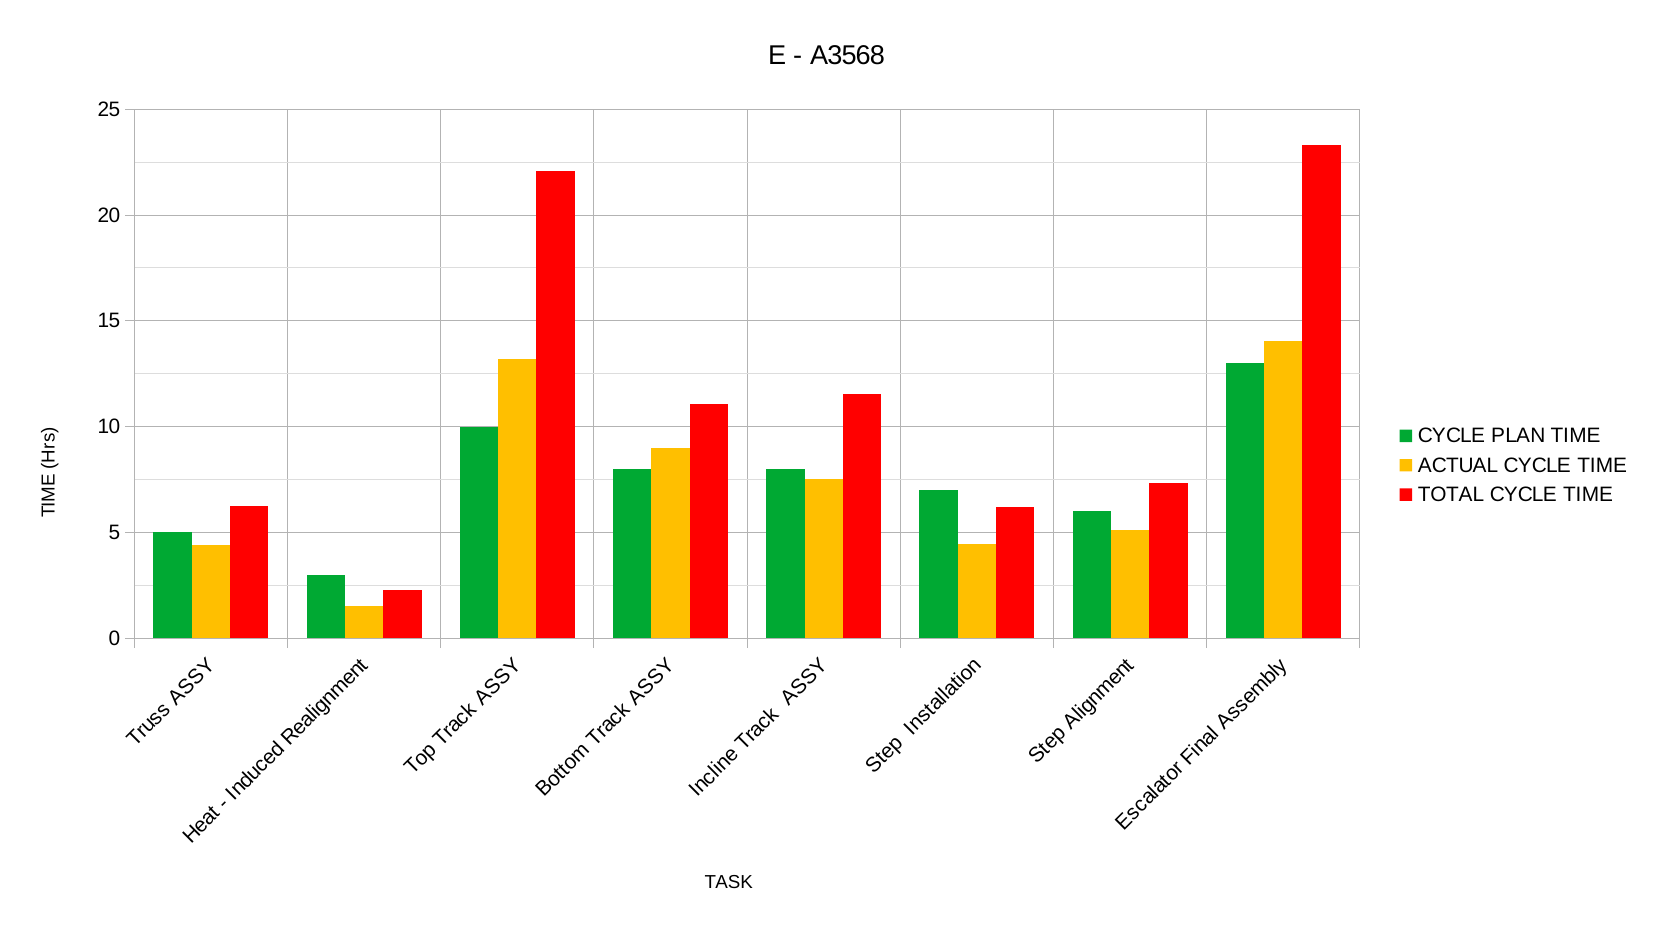

### Chart: E - A3568
| Category | CYCLE PLAN TIME | ACTUAL CYCLE TIME | TOTAL CYCLE TIME |
|---|---|---|---|
| Truss ASSY | 5.0 | 4.41 | 6.26 |
| Heat - Induced Realignment | 3.0 | 1.53 | 2.27 |
| Top Track ASSY | 10.0 | 13.2 | 22.08 |
| Bottom Track ASSY | 8.0 | 9.01 | 11.05 |
| Incline Track ASSY | 8.0 | 7.53 | 11.52 |
| Step Installation | 7.0 | 4.47 | 6.22 |
| Step Alignment | 6.0 | 5.12 | 7.35 |
| Escalator Final Assembly | 13.0 | 14.03 | 23.3 |